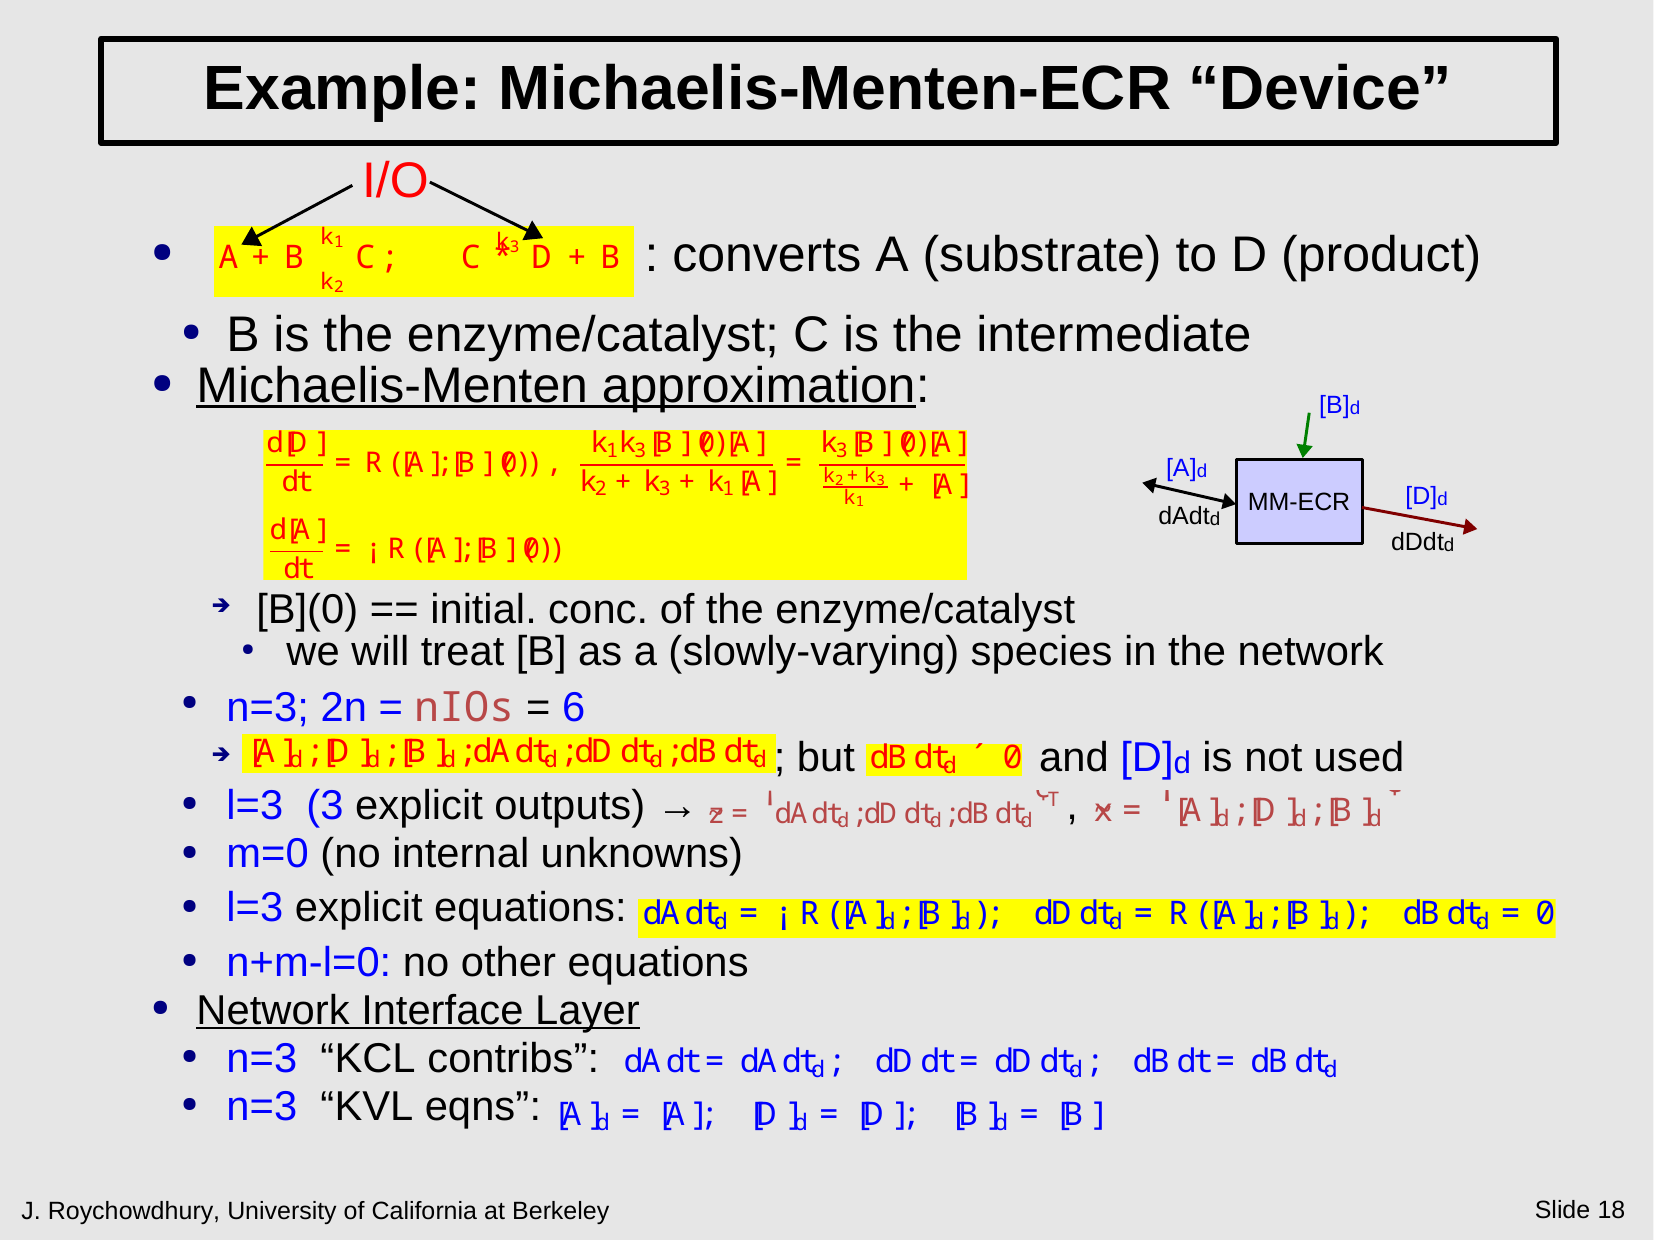

# Example: Michaelis-Menten-ECR “Device”
I/O
 : converts A (substrate) to D (product)
B is the enzyme/catalyst; C is the intermediate
Michaelis-Menten approximation:
[B](0) == initial. conc. of the enzyme/catalyst
we will treat [B] as a (slowly-varying) species in the network
n=3; 2n = nIOs = 6
 ; but and [D]d is not used
l=3 (3 explicit outputs) → ,
m=0 (no internal unknowns)
l=3 explicit equations:
n+m-l=0: no other equations
Network Interface Layer
n=3 “KCL contribs”:
n=3 “KVL eqns”:
[B]d
[A]d
MM-ECR
[D]d
dAdtd
dDdtd